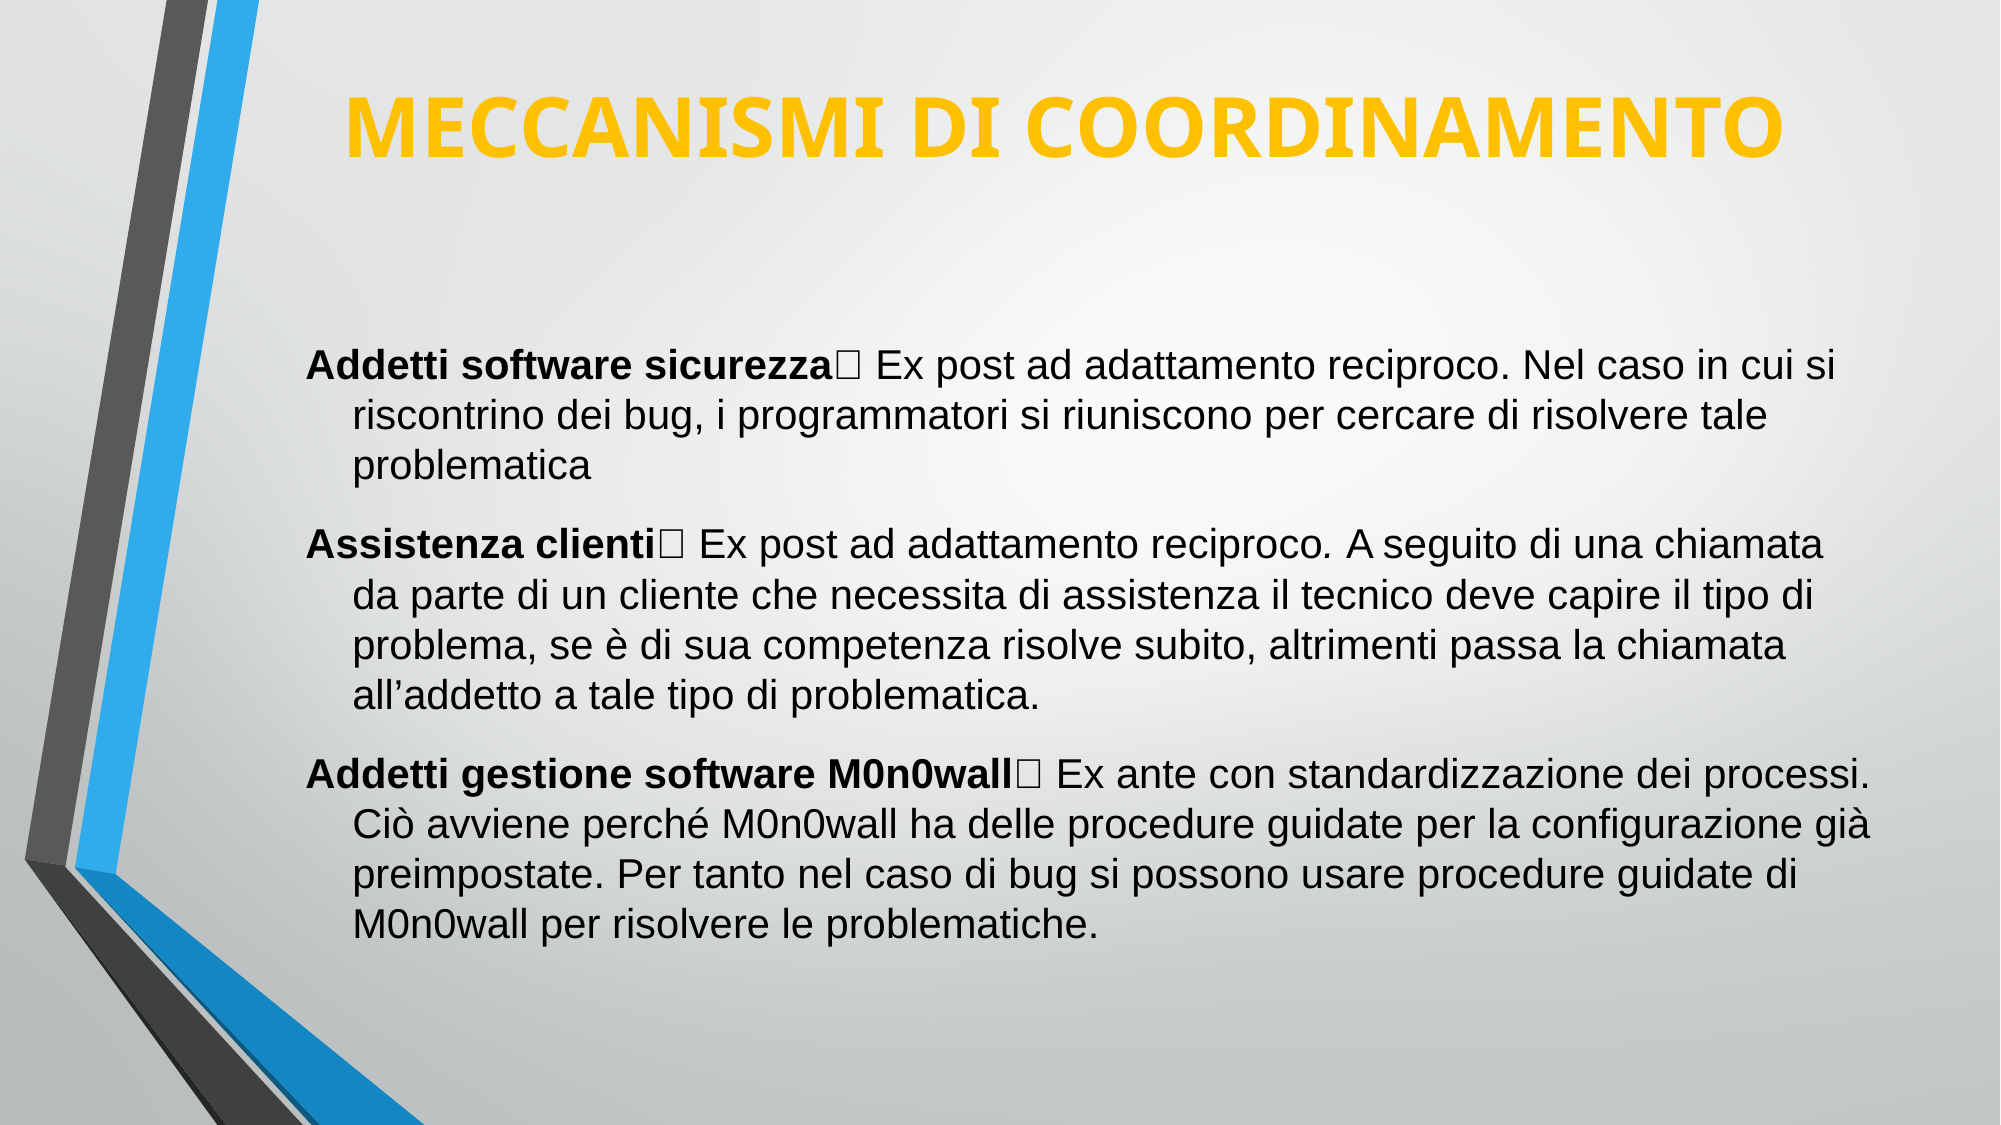

# MECCANISMI DI COORDINAMENTO
Addetti software sicurezza Ex post ad adattamento reciproco. Nel caso in cui si riscontrino dei bug, i programmatori si riuniscono per cercare di risolvere tale problematica
Assistenza clienti Ex post ad adattamento reciproco. A seguito di una chiamata da parte di un cliente che necessita di assistenza il tecnico deve capire il tipo di problema, se è di sua competenza risolve subito, altrimenti passa la chiamata all’addetto a tale tipo di problematica.
Addetti gestione software M0n0wall Ex ante con standardizzazione dei processi. Ciò avviene perché M0n0wall ha delle procedure guidate per la configurazione già preimpostate. Per tanto nel caso di bug si possono usare procedure guidate di M0n0wall per risolvere le problematiche.